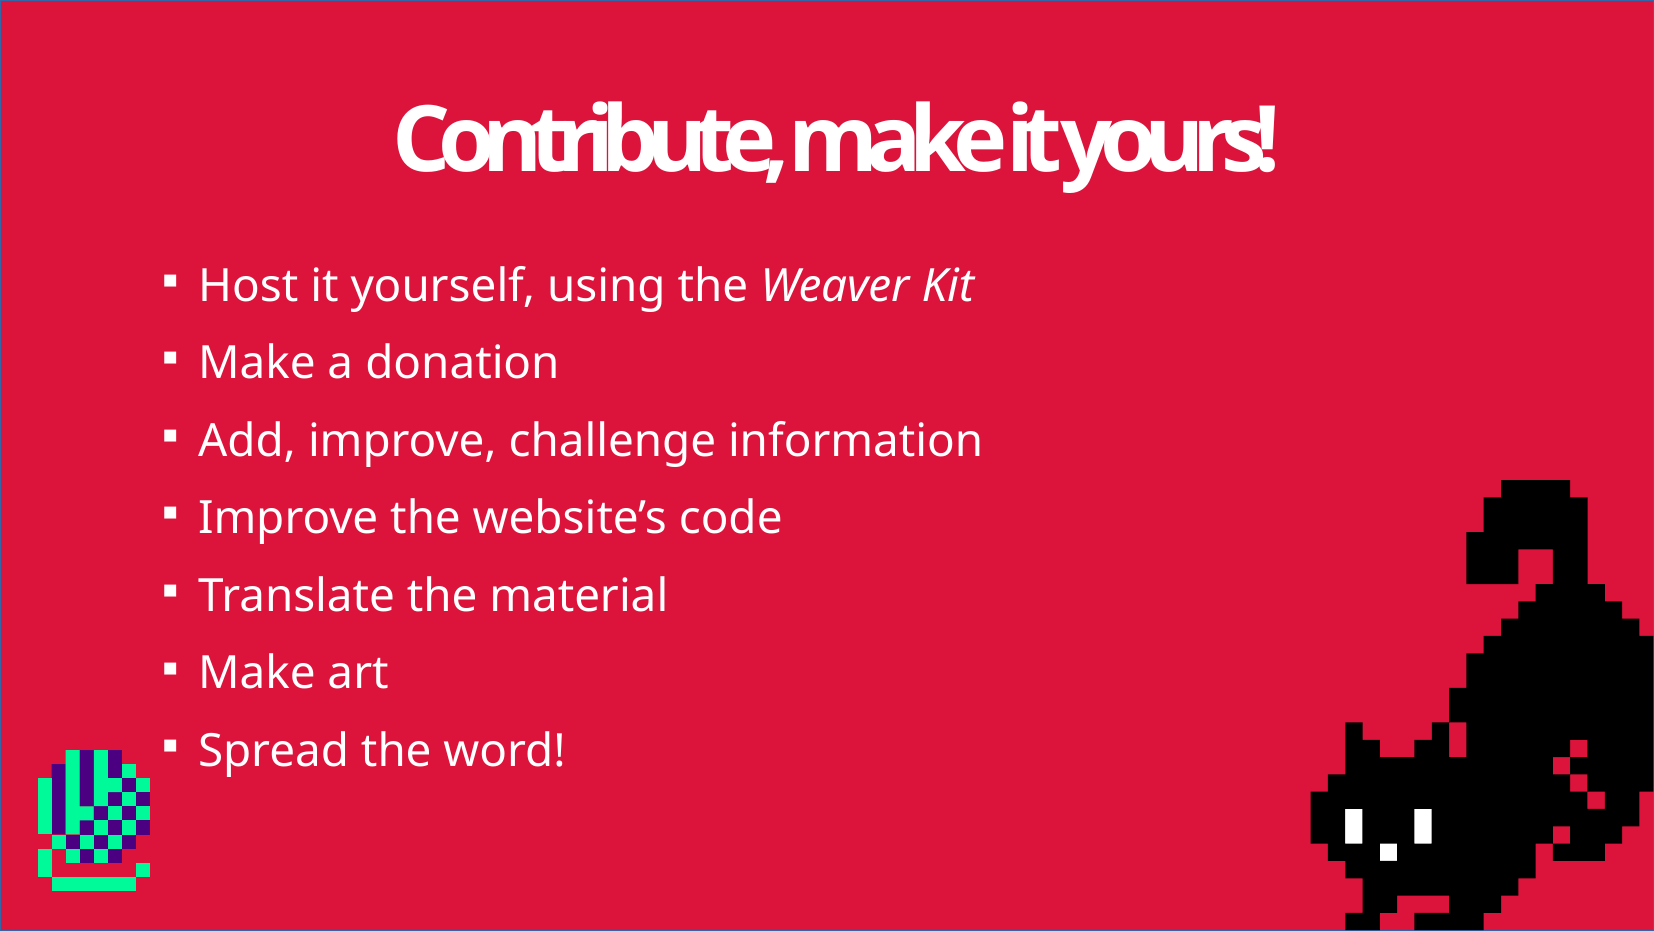

# Contribute, make it yours!
Host it yourself, using the Weaver Kit
Make a donation
Add, improve, challenge information
Improve the website’s code
Translate the material
Make art
Spread the word!